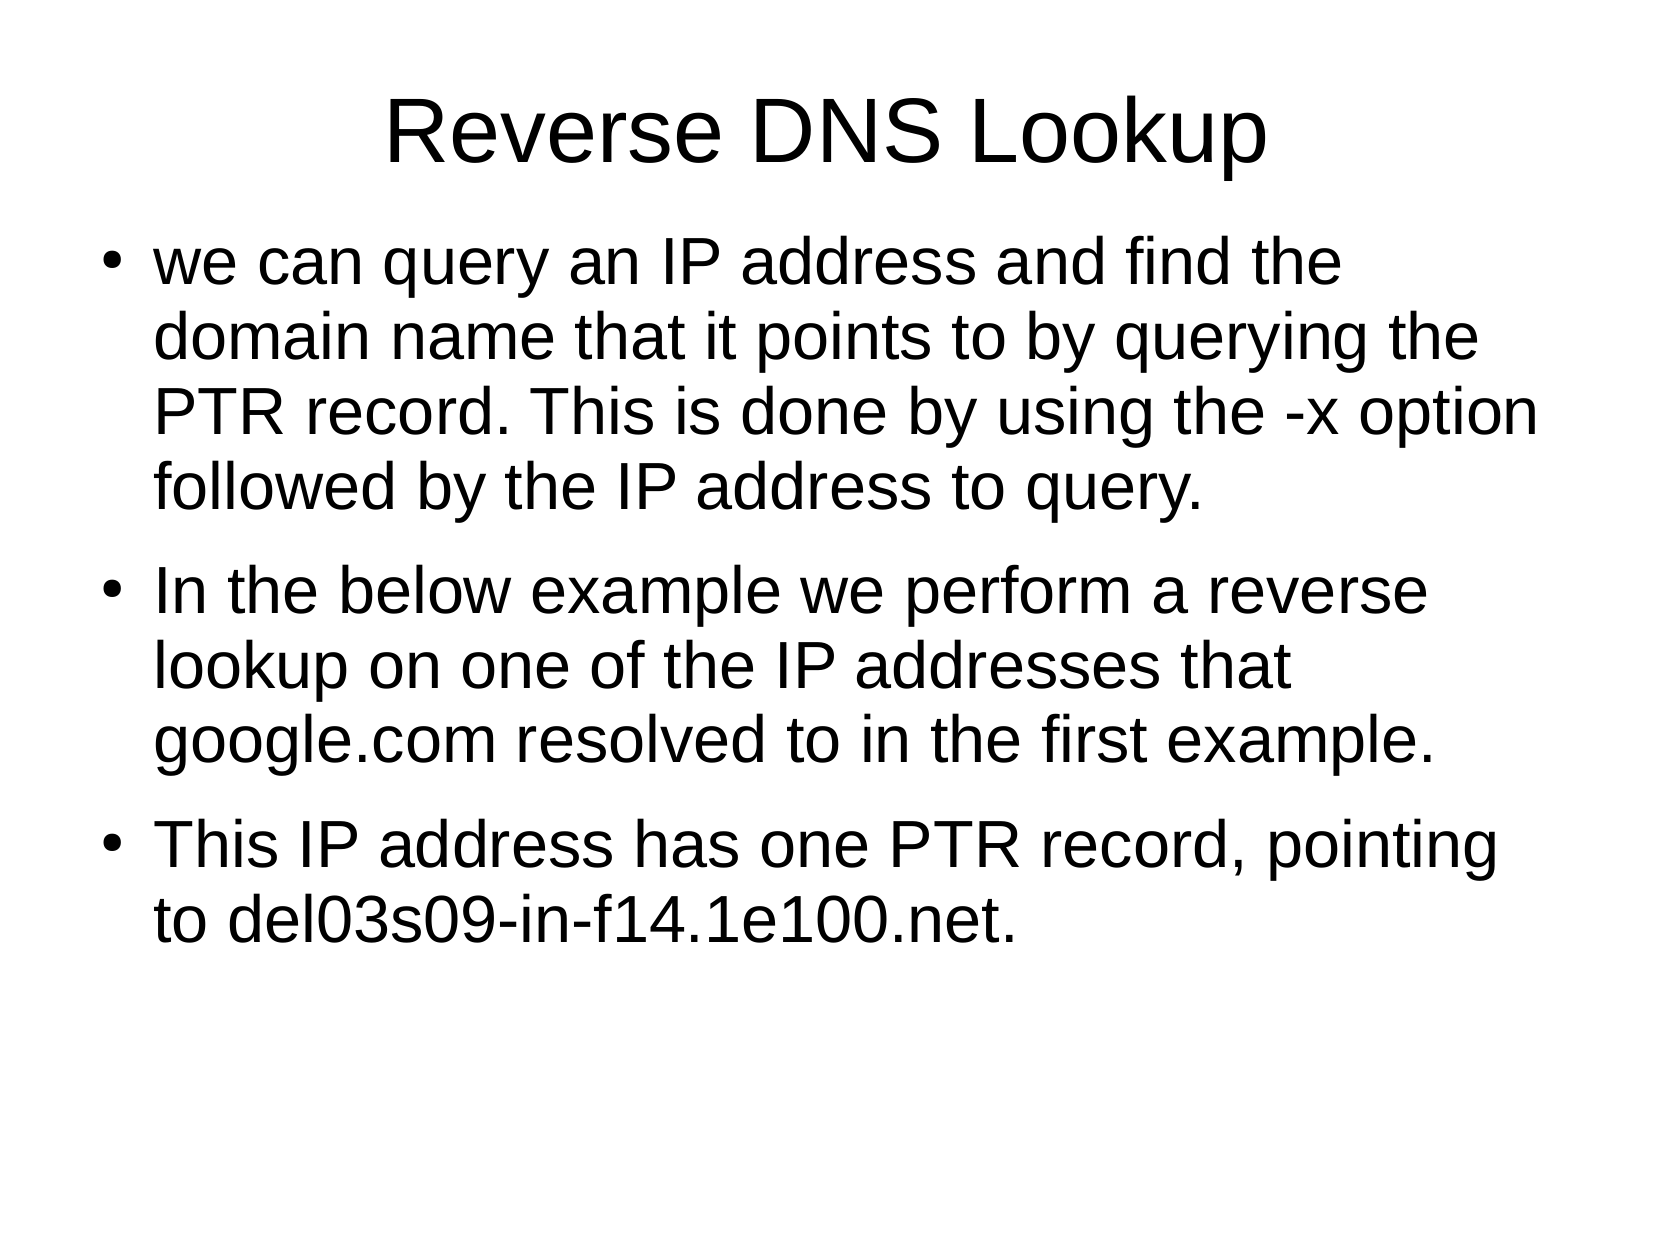

# Reverse DNS Lookup
we can query an IP address and find the domain name that it points to by querying the PTR record. This is done by using the -x option followed by the IP address to query.
In the below example we perform a reverse lookup on one of the IP addresses that google.com resolved to in the first example.
This IP address has one PTR record, pointing to del03s09-in-f14.1e100.net.